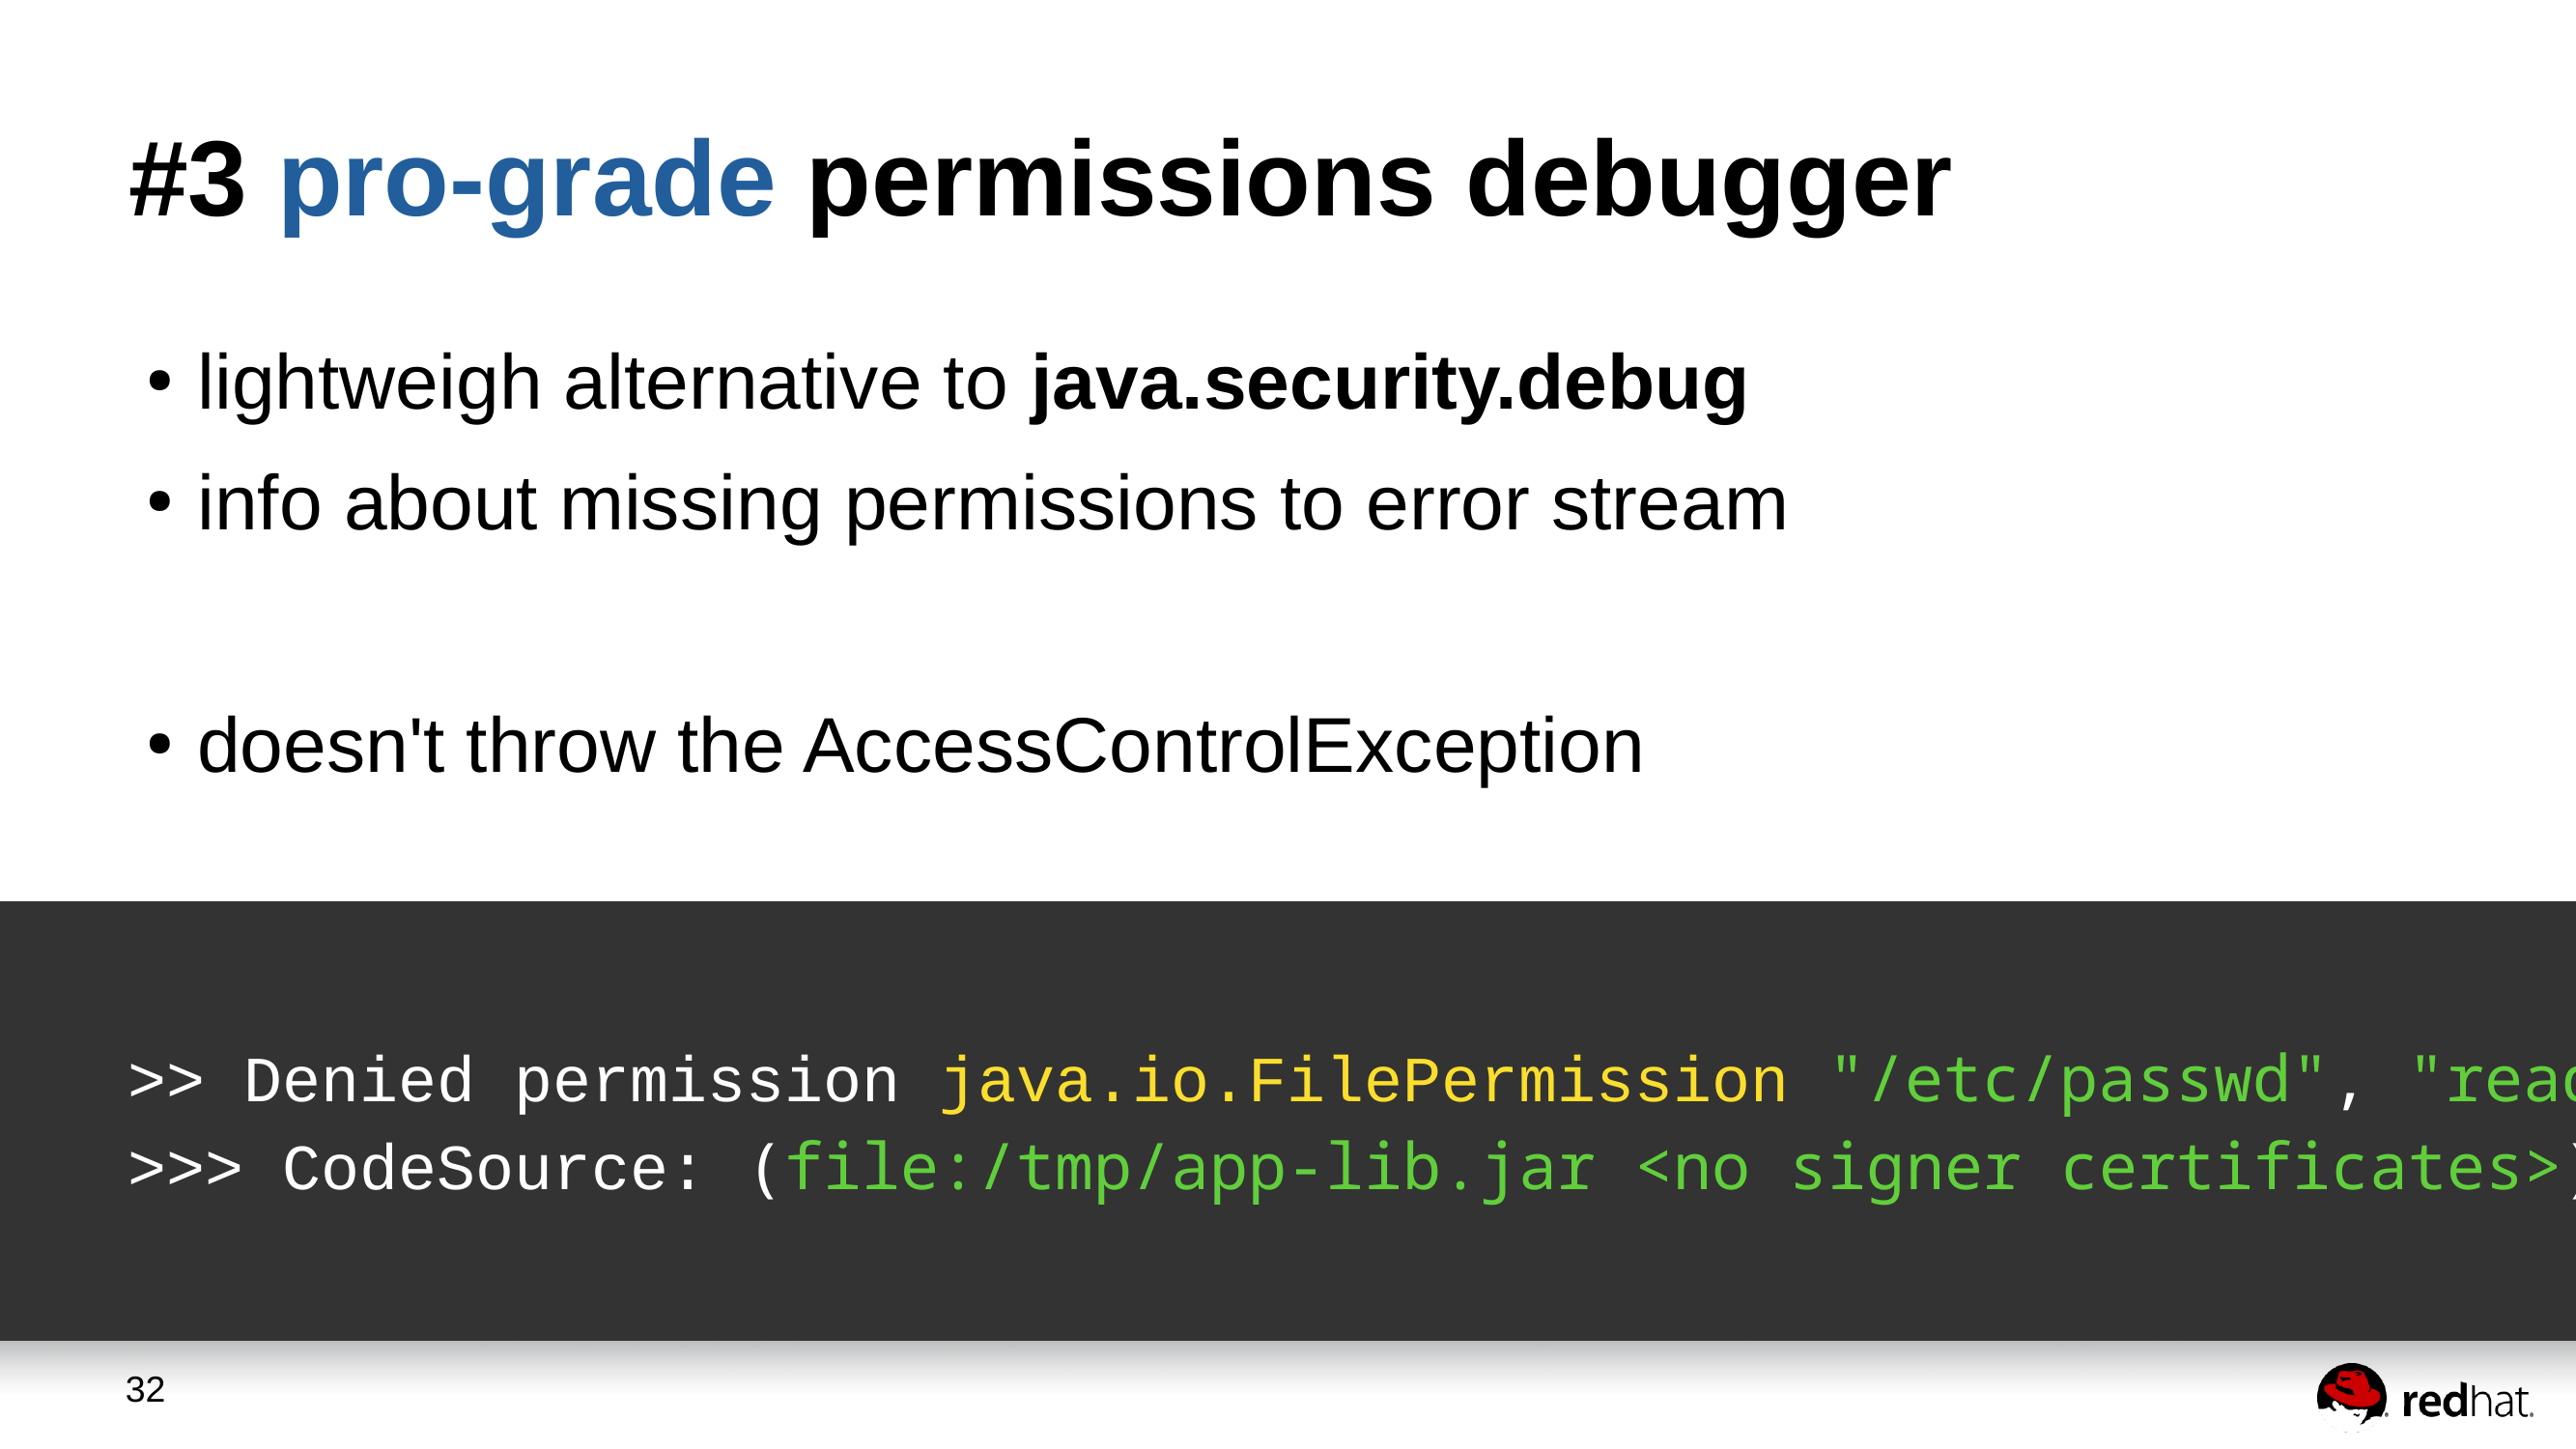

# #3 pro-grade permissions debugger
lightweigh alternative to java.security.debug
info about missing permissions to error stream
doesn't throw the AccessControlException
>> Denied permission java.io.FilePermission "/etc/passwd", "read";
>>> CodeSource: (file:/tmp/app-lib.jar <no signer certificates>)
32